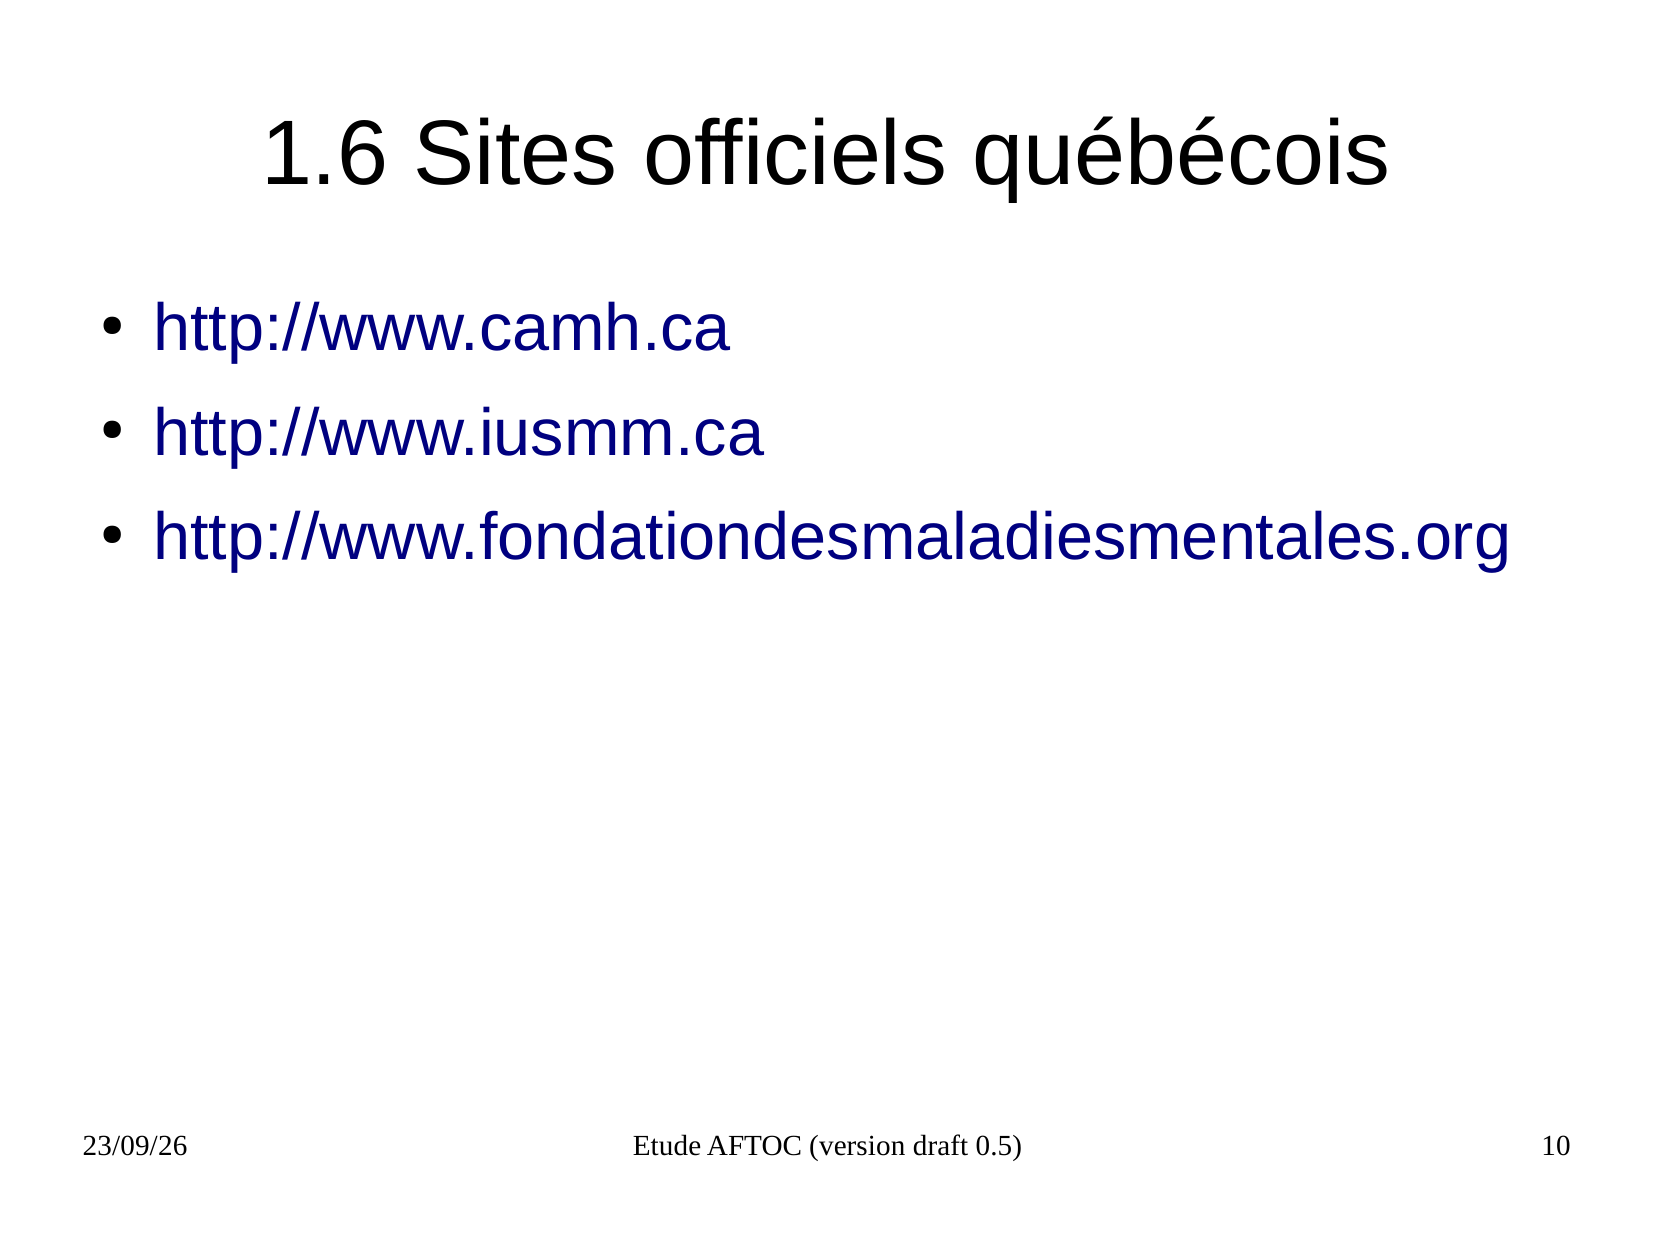

# 1.6 Sites officiels québécois
http://www.camh.ca
http://www.iusmm.ca
http://www.fondationdesmaladiesmentales.org
Etude AFTOC (version draft 0.5)
10